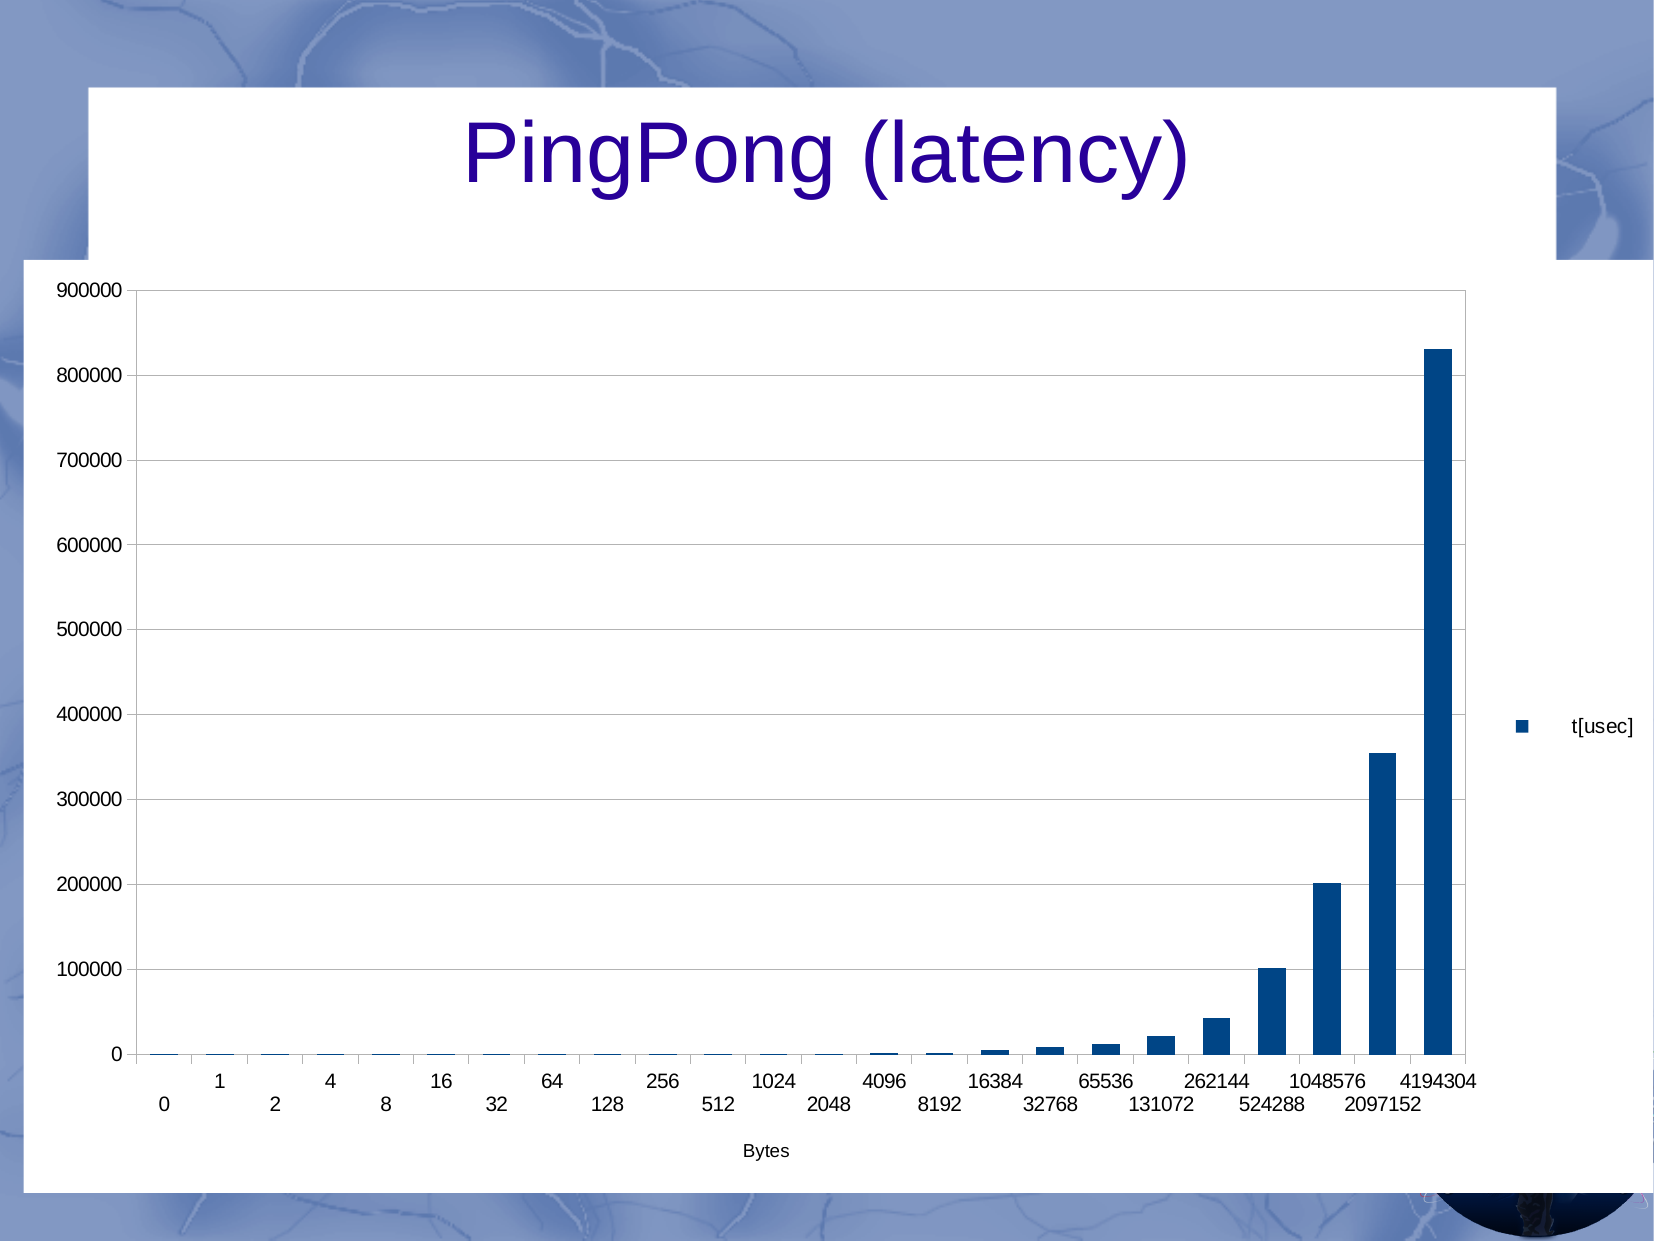

# PingPong (latency)
### Chart
| Category | t[usec] |
|---|---|
| 0 | 321.33 |
| 1 | 389.79 |
| 2 | 213.09 |
| 4 | 175.3 |
| 8 | 254.89 |
| 16 | 175.87 |
| 32 | 568.58 |
| 64 | 194.97 |
| 128 | 230.48 |
| 256 | 605.28 |
| 512 | 385.62 |
| 1024 | 1014.79 |
| 2048 | 741.93 |
| 4096 | 1912.06 |
| 8192 | 2067.13 |
| 16384 | 5612.9 |
| 32768 | 8643.9 |
| 65536 | 12572.05 |
| 131072 | 21563.16 |
| 262144 | 42846.9 |
| 524288 | 101768.85 |
| 1048576 | 201602.05 |
| 2097152 | 355086.27 |
| 4194304 | 831103.86 |